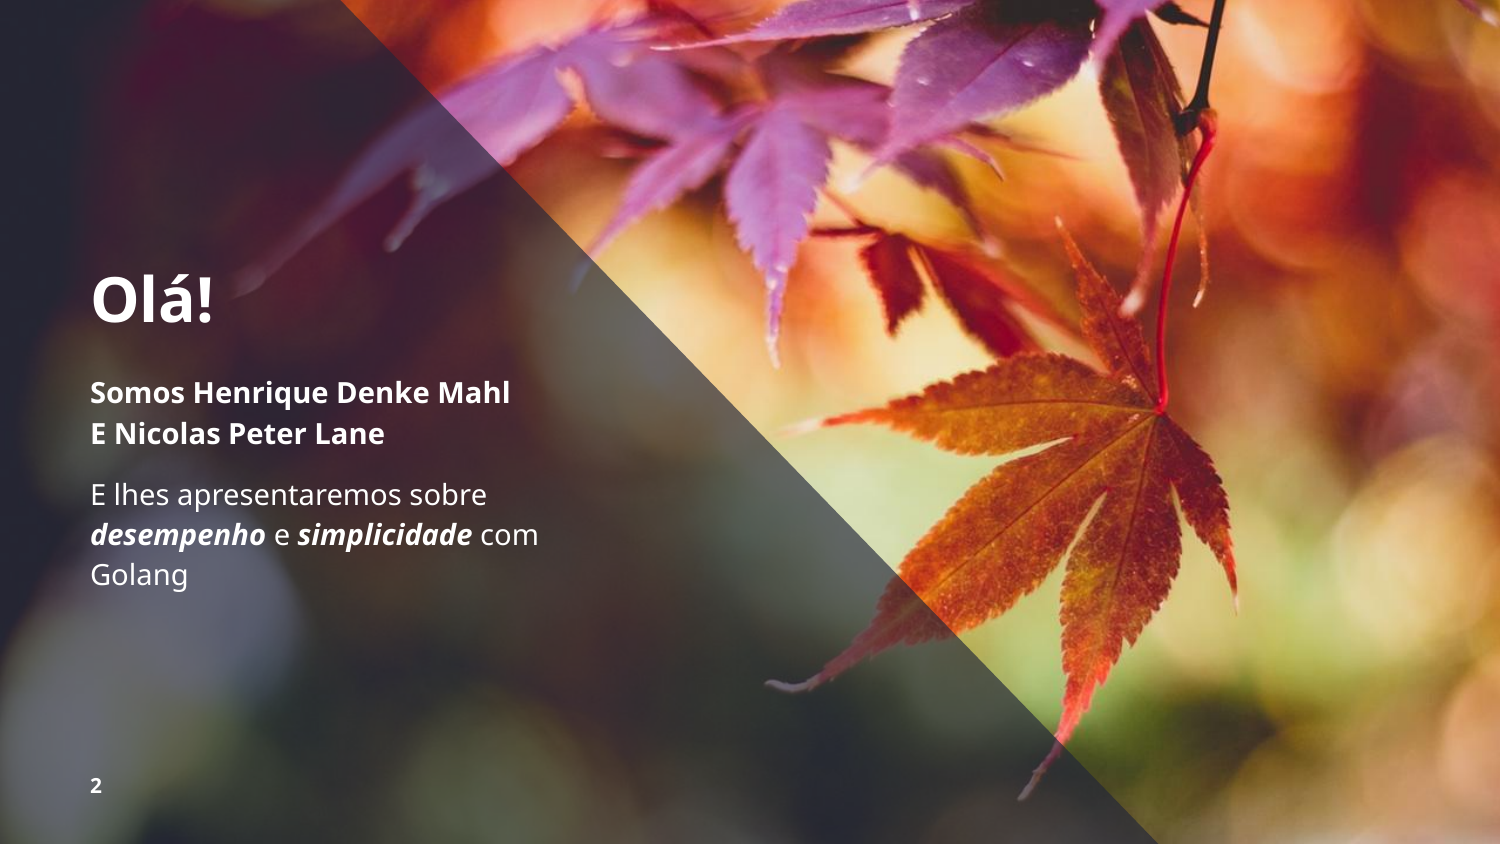

# Olá!
Somos Henrique Denke Mahl
E Nicolas Peter Lane
E lhes apresentaremos sobre desempenho e simplicidade com Golang